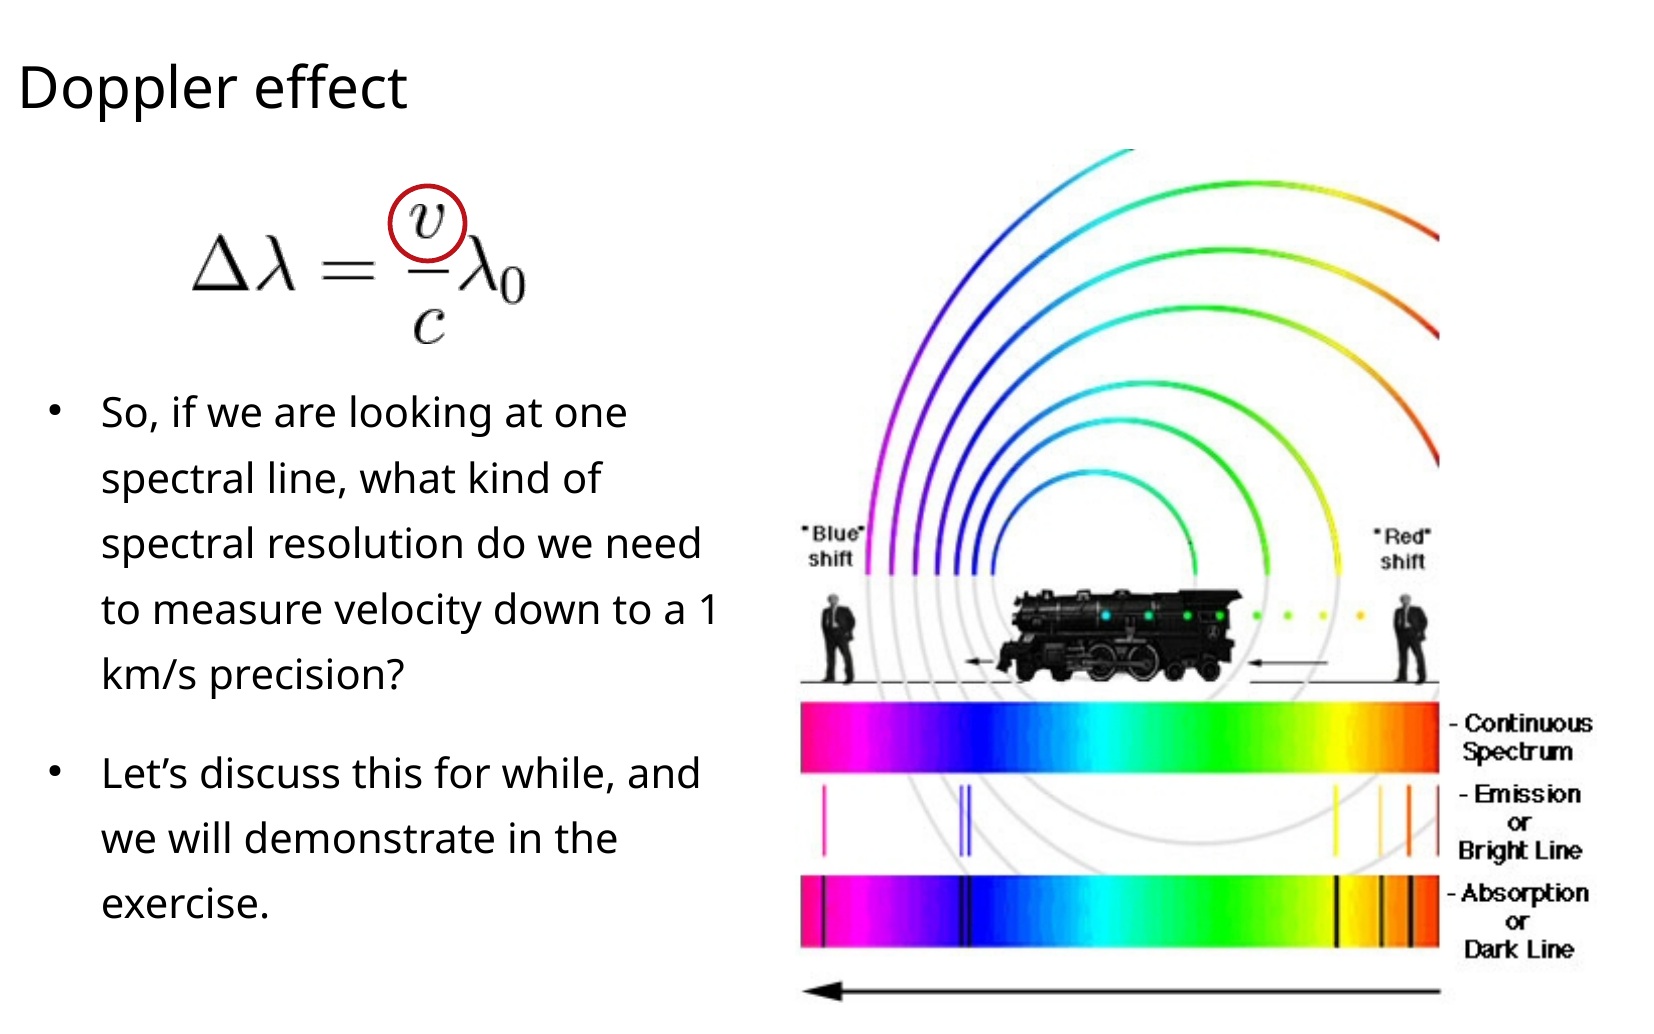

# Doppler effect
So, if we are looking at one spectral line, what kind of spectral resolution do we need to measure velocity down to a 1 km/s precision?
Let’s discuss this for while, and we will demonstrate in the exercise.